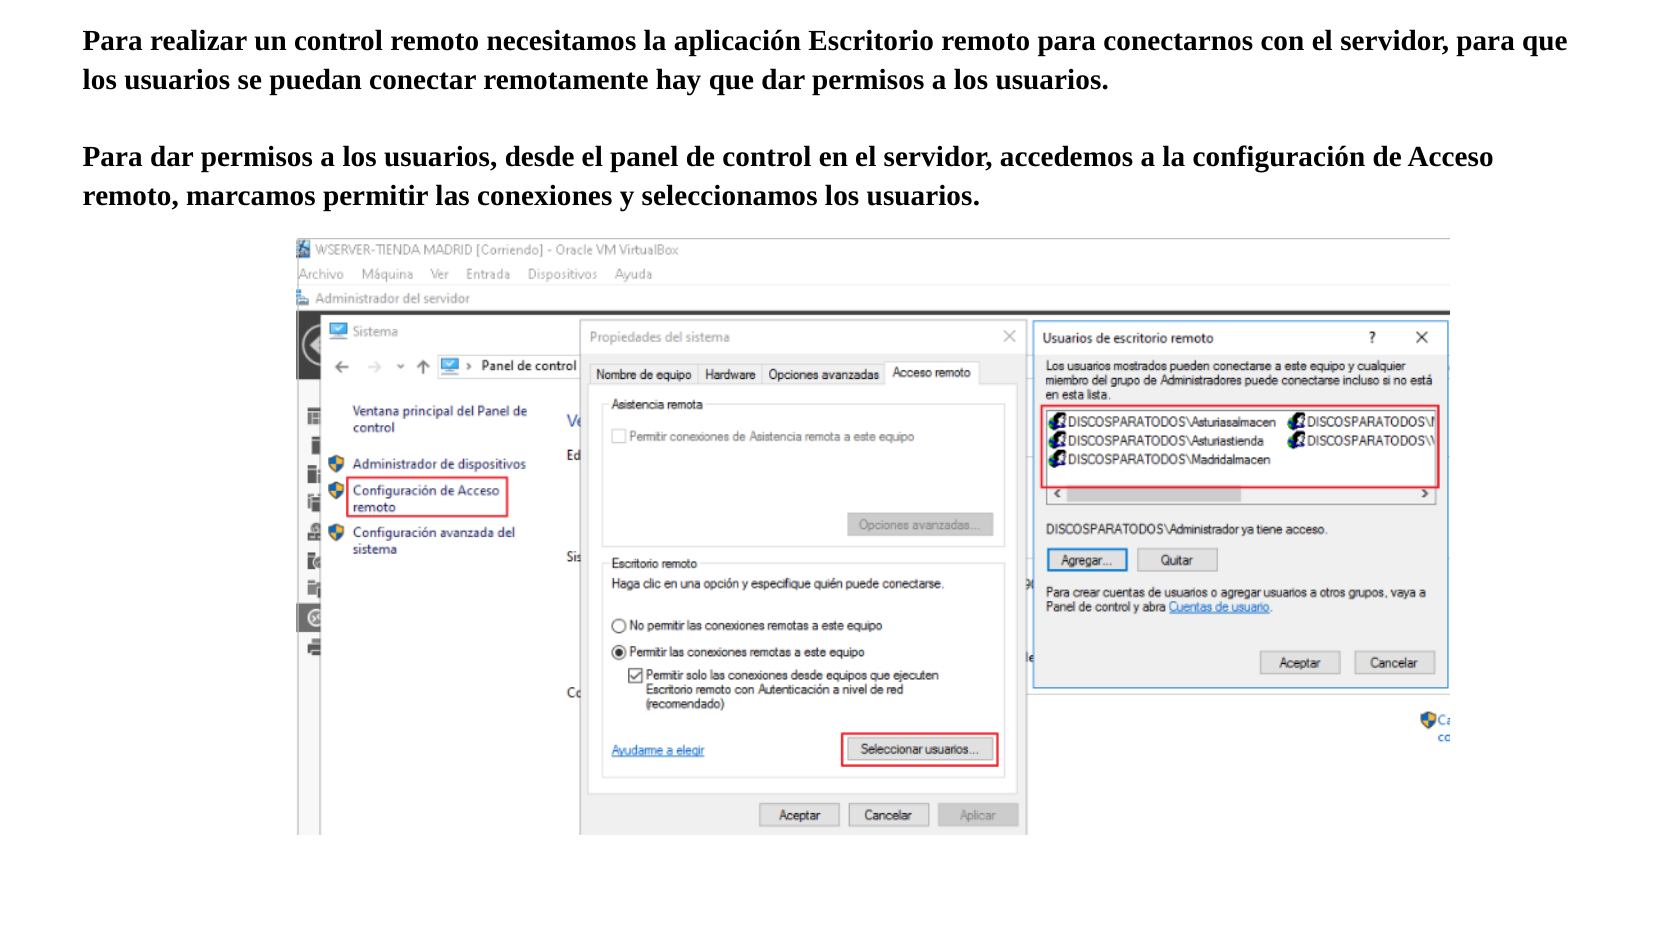

# Para realizar un control remoto necesitamos la aplicación Escritorio remoto para conectarnos con el servidor, para que los usuarios se puedan conectar remotamente hay que dar permisos a los usuarios. Para dar permisos a los usuarios, desde el panel de control en el servidor, accedemos a la configuración de Acceso remoto, marcamos permitir las conexiones y seleccionamos los usuarios.